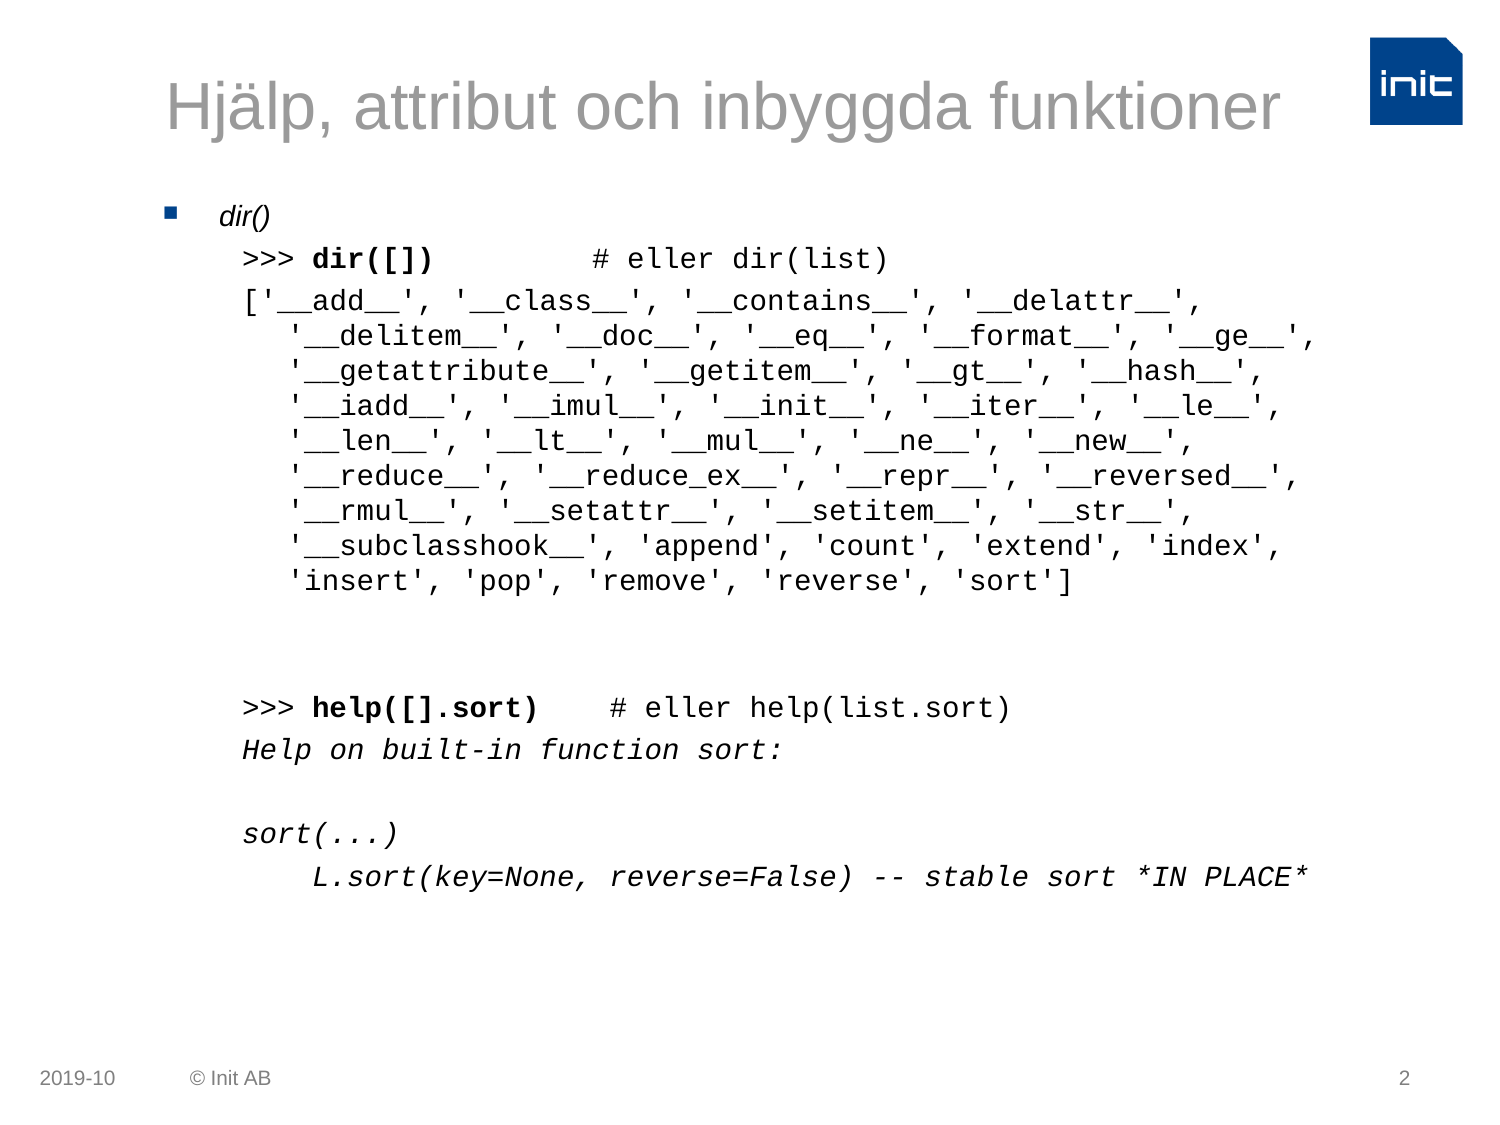

Hjälp, attribut och inbyggda funktioner
dir()
>>> dir([]) # eller dir(list)
['__add__', '__class__', '__contains__', '__delattr__', '__delitem__', '__doc__', '__eq__', '__format__', '__ge__', '__getattribute__', '__getitem__', '__gt__', '__hash__', '__iadd__', '__imul__', '__init__', '__iter__', '__le__', '__len__', '__lt__', '__mul__', '__ne__', '__new__', '__reduce__', '__reduce_ex__', '__repr__', '__reversed__', '__rmul__', '__setattr__', '__setitem__', '__str__', '__subclasshook__', 'append', 'count', 'extend', 'index', 'insert', 'pop', 'remove', 'reverse', 'sort']
>>> help([].sort) # eller help(list.sort)
Help on built-in function sort:
sort(...)
 L.sort(key=None, reverse=False) -- stable sort *IN PLACE*
2019-10
© Init AB